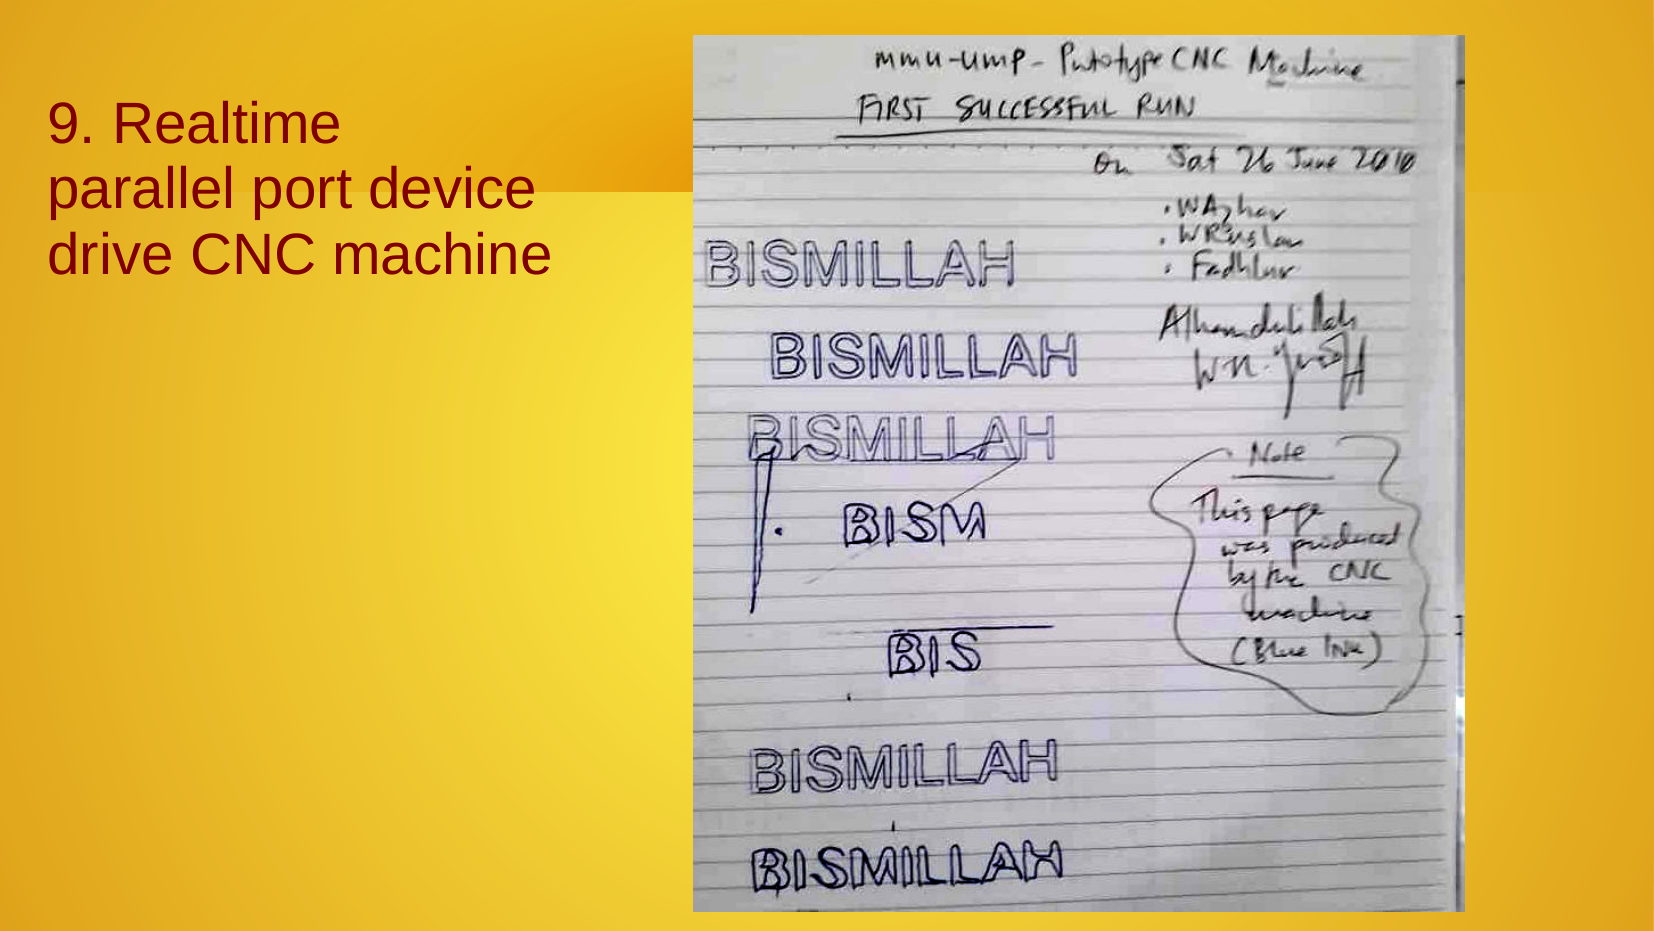

# 9. Realtime parallel port device drive CNC machine